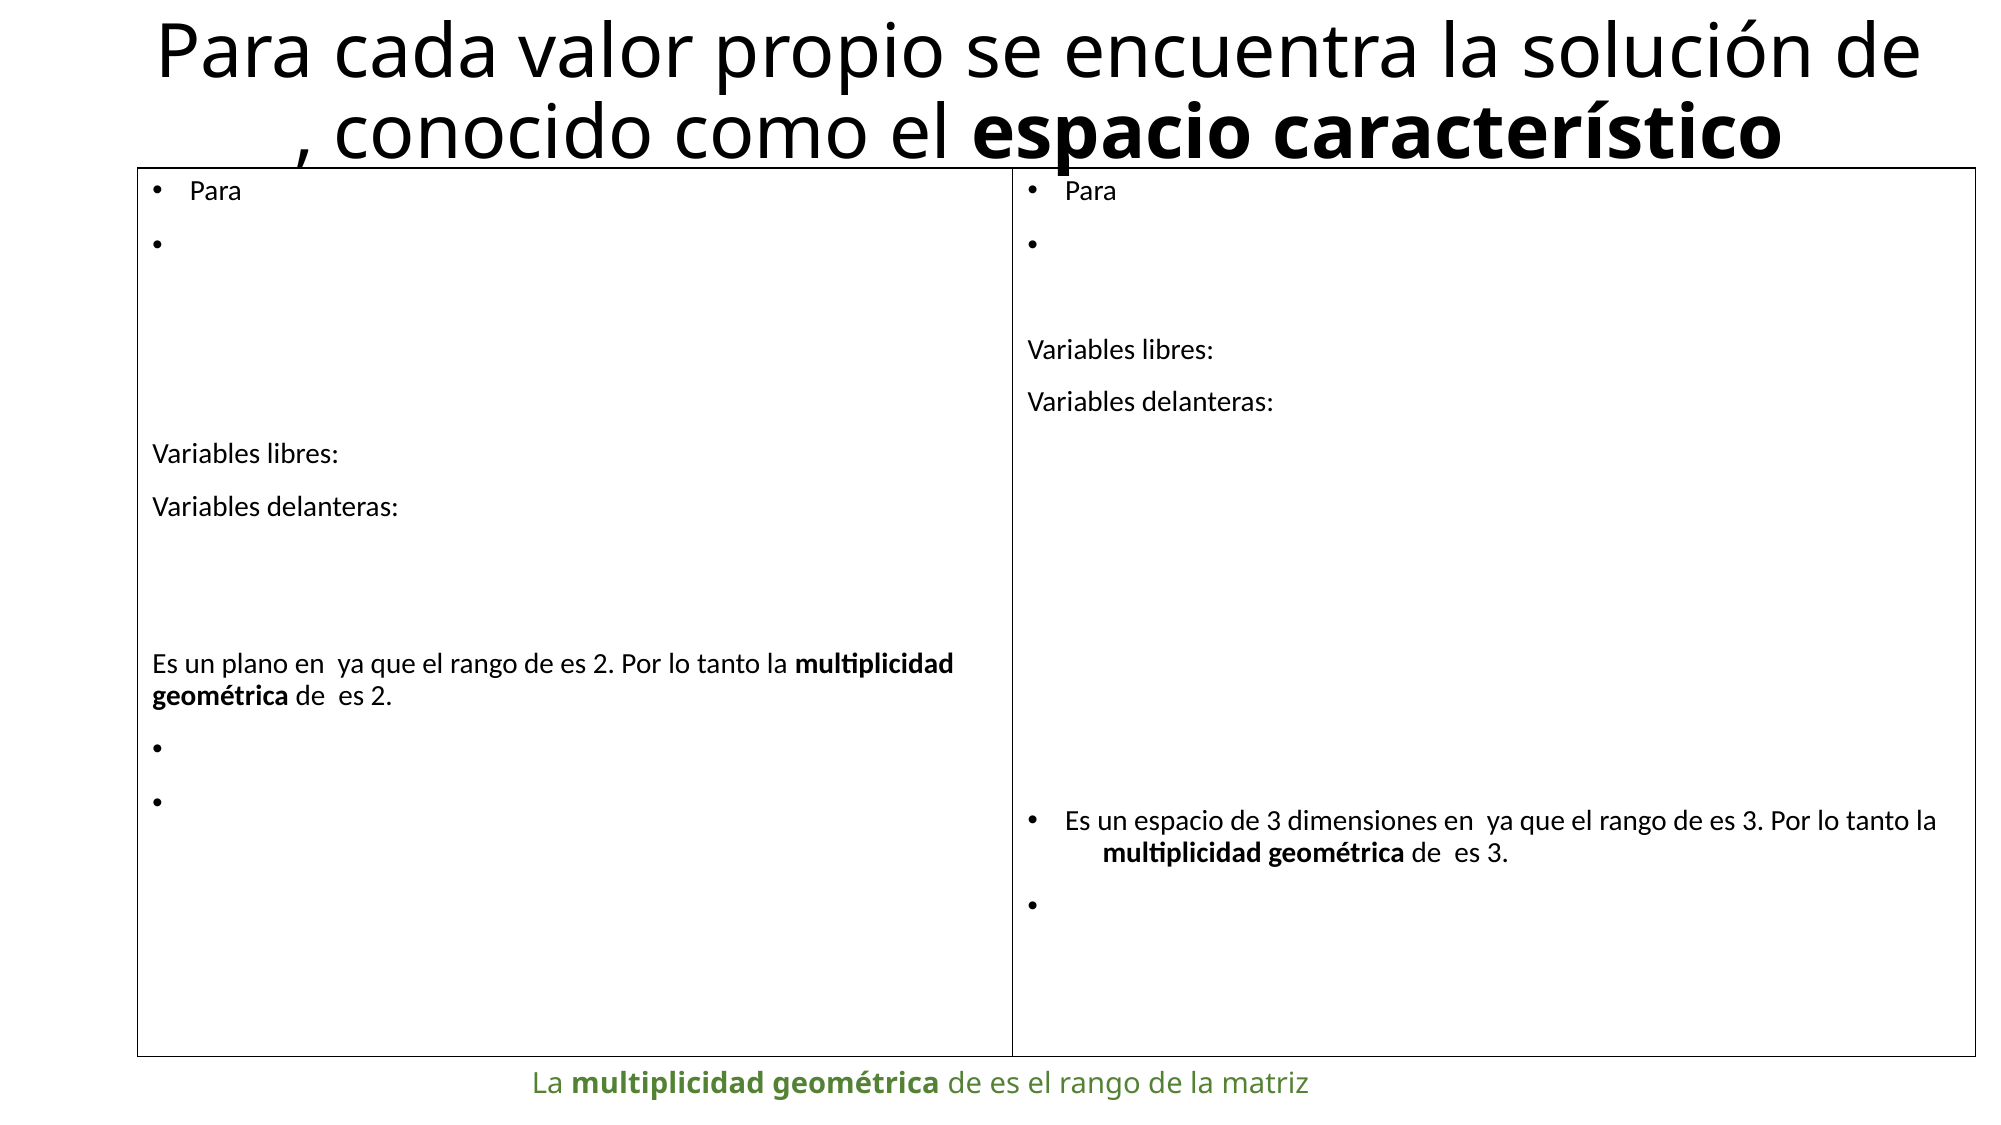

# Para cada valor propio se encuentra la solución de , conocido como el espacio característico
Para
Variables libres:
Variables delanteras:
Es un plano en ya que el rango de es 2. Por lo tanto la multiplicidad geométrica de es 2.
Para
Variables libres:
Variables delanteras:
Es un espacio de 3 dimensiones en ya que el rango de es 3. Por lo tanto la multiplicidad geométrica de es 3.
La multiplicidad geométrica de es el rango de la matriz